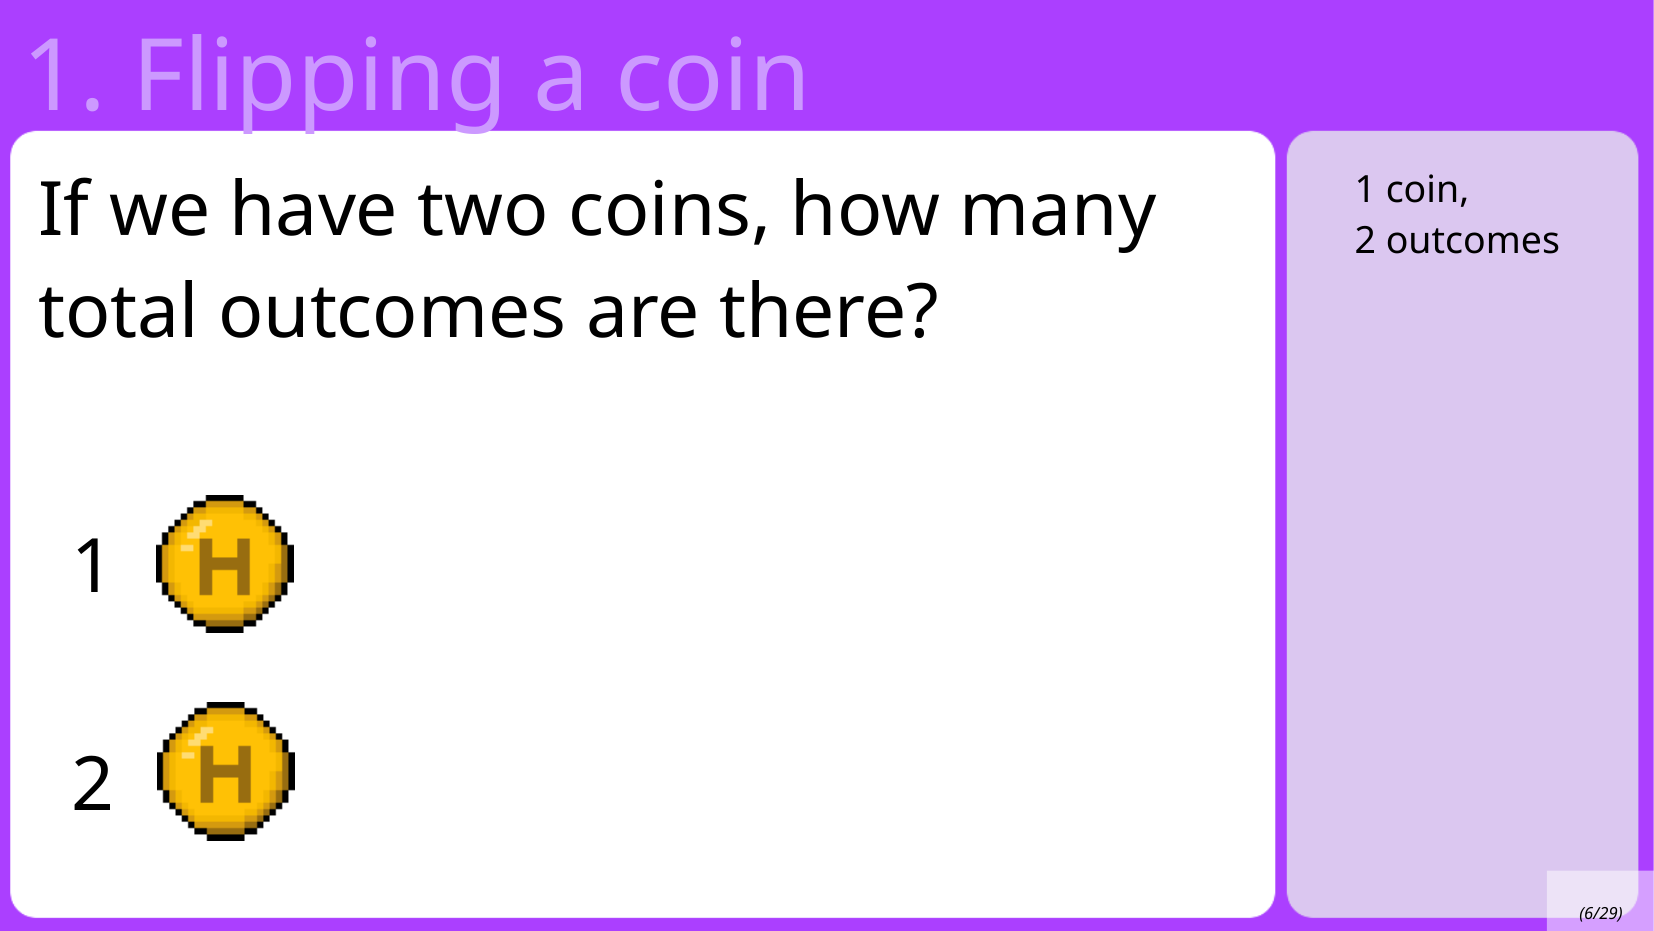

# 1. Flipping a coin
1 coin,
2 outcomes
If we have two coins, how many total outcomes are there?
1
2